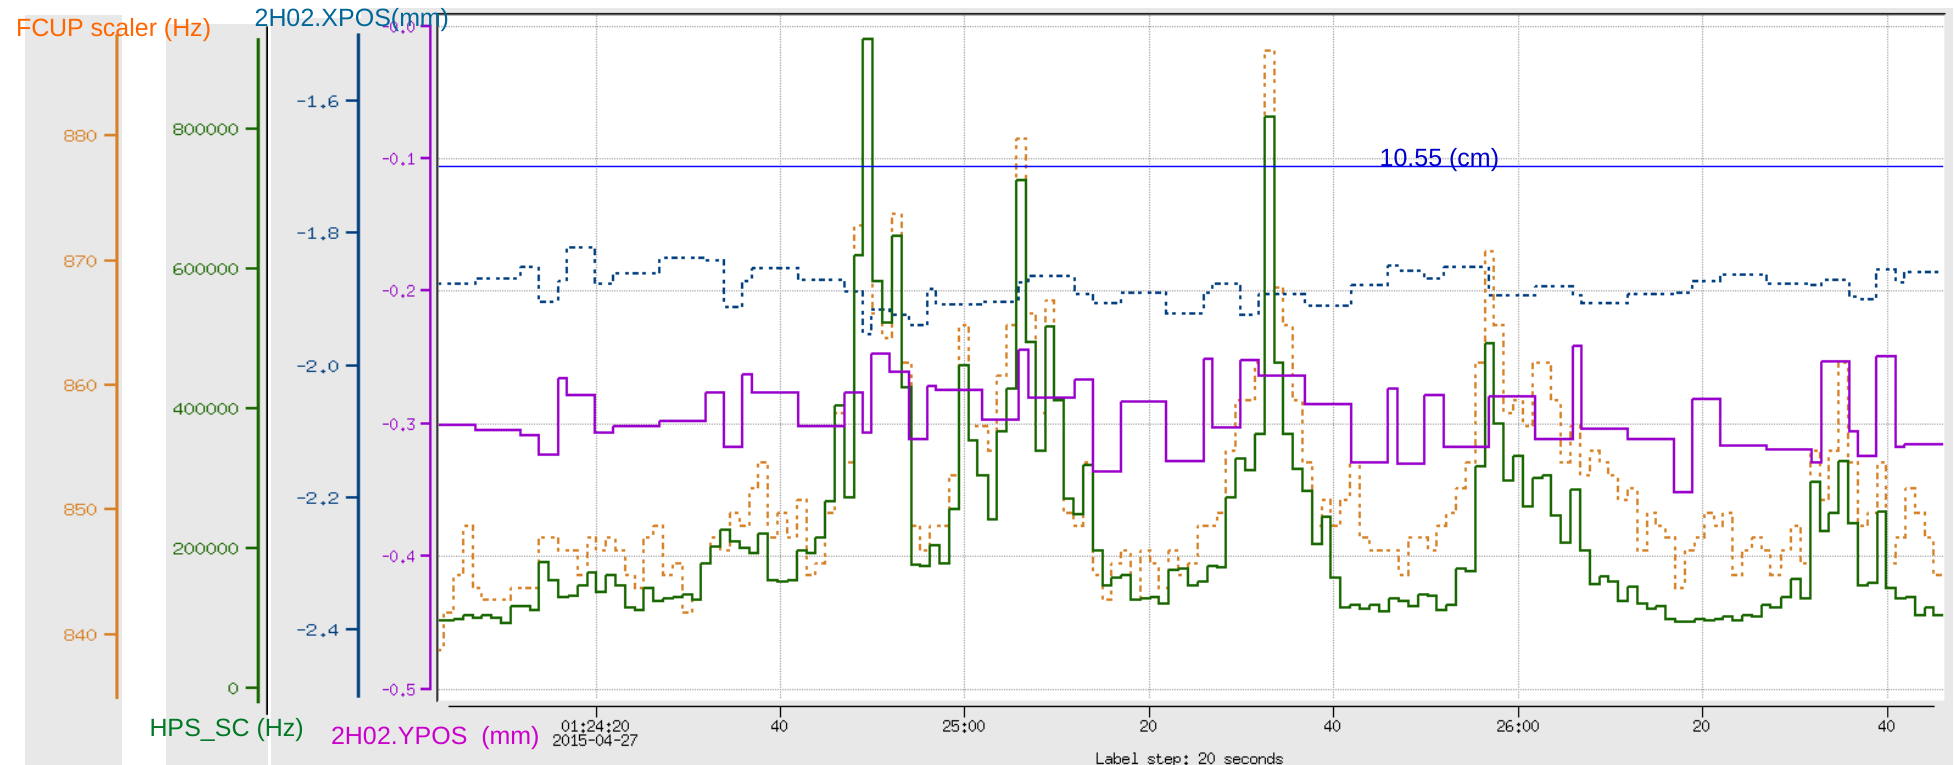

2H02.XPOS(mm)
FCUP scaler (Hz)
10.55 (cm)
HPS_SC (Hz)
2H02.YPOS (mm)